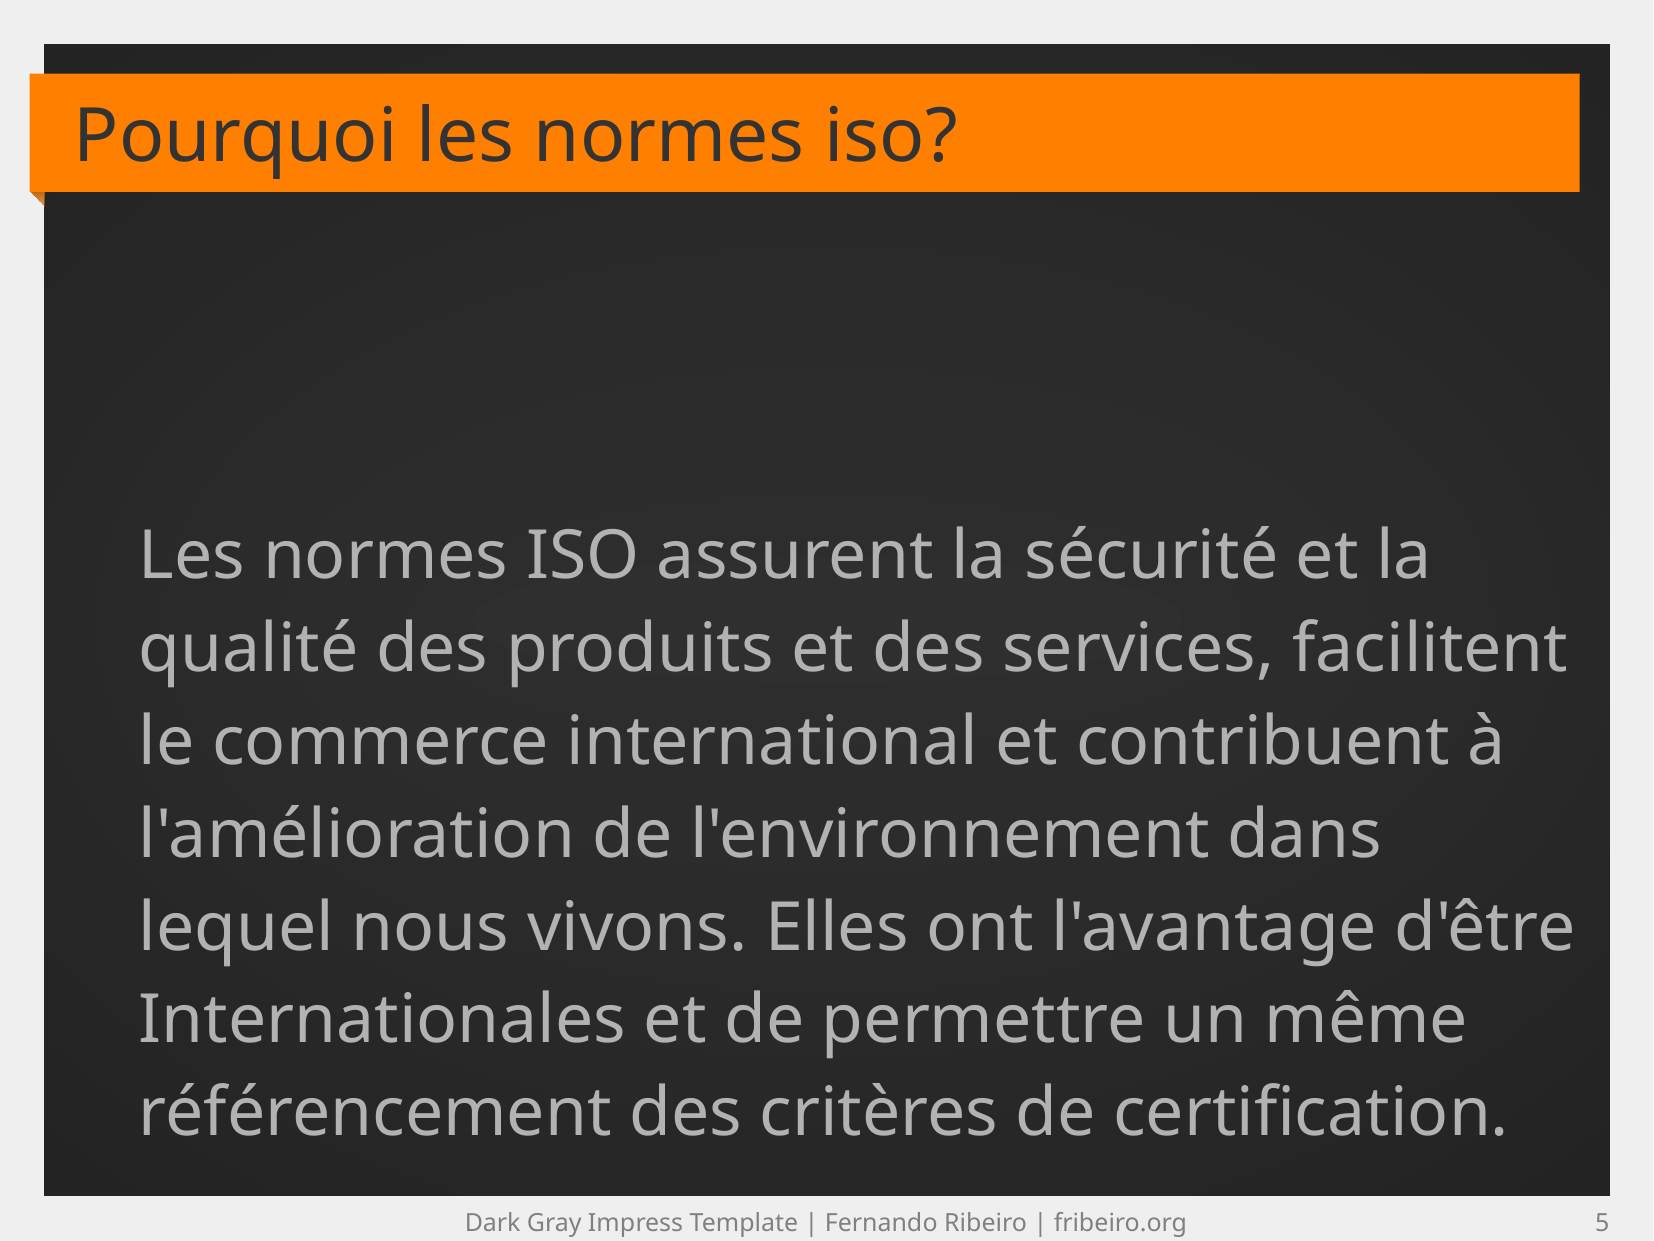

# Pourquoi les normes iso?
Les normes ISO assurent la sécurité et la qualité des produits et des services, facilitent le commerce international et contribuent à l'amélioration de l'environnement dans lequel nous vivons. Elles ont l'avantage d'être Internationales et de permettre un même référencement des critères de certification.
Dark Gray Impress Template | Fernando Ribeiro | fribeiro.org
5